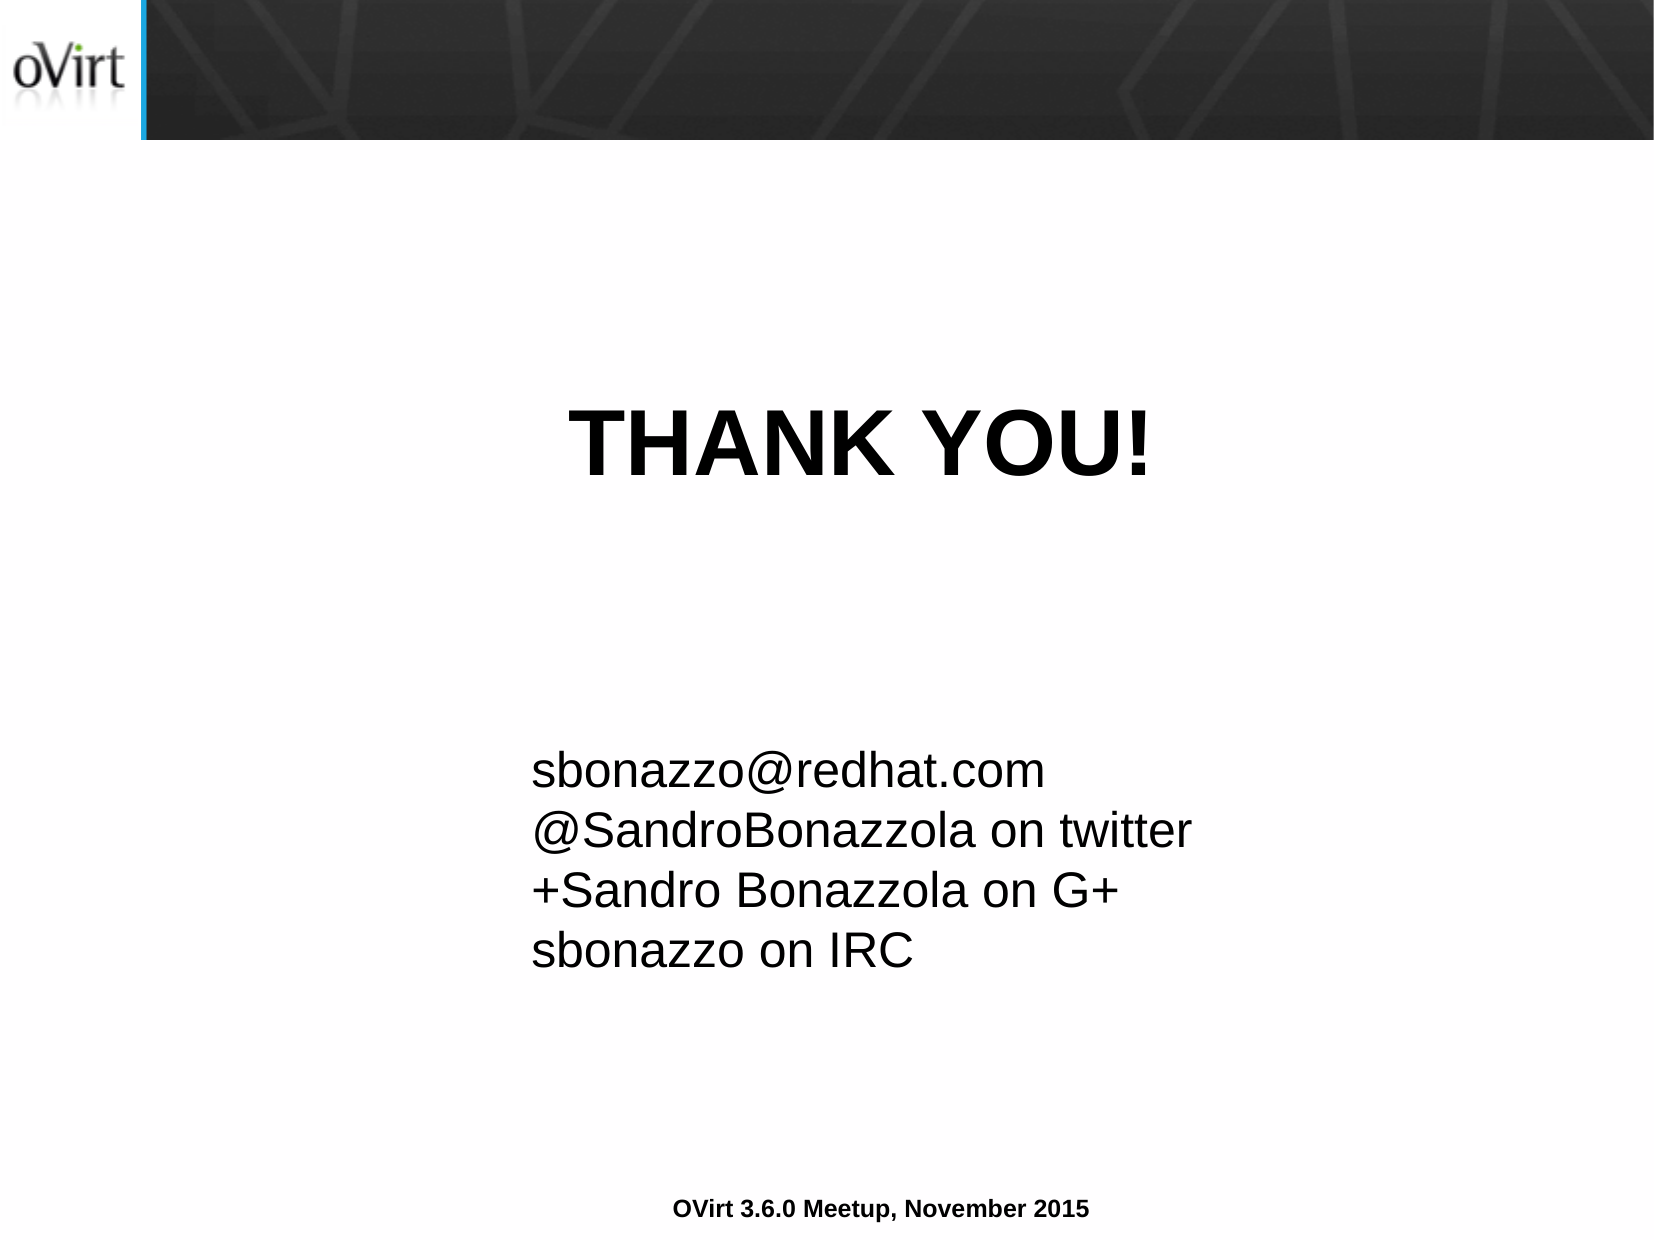

THANK YOU!
sbonazzo@redhat.com
@SandroBonazzola on twitter
+Sandro Bonazzola on G+
sbonazzo on IRC